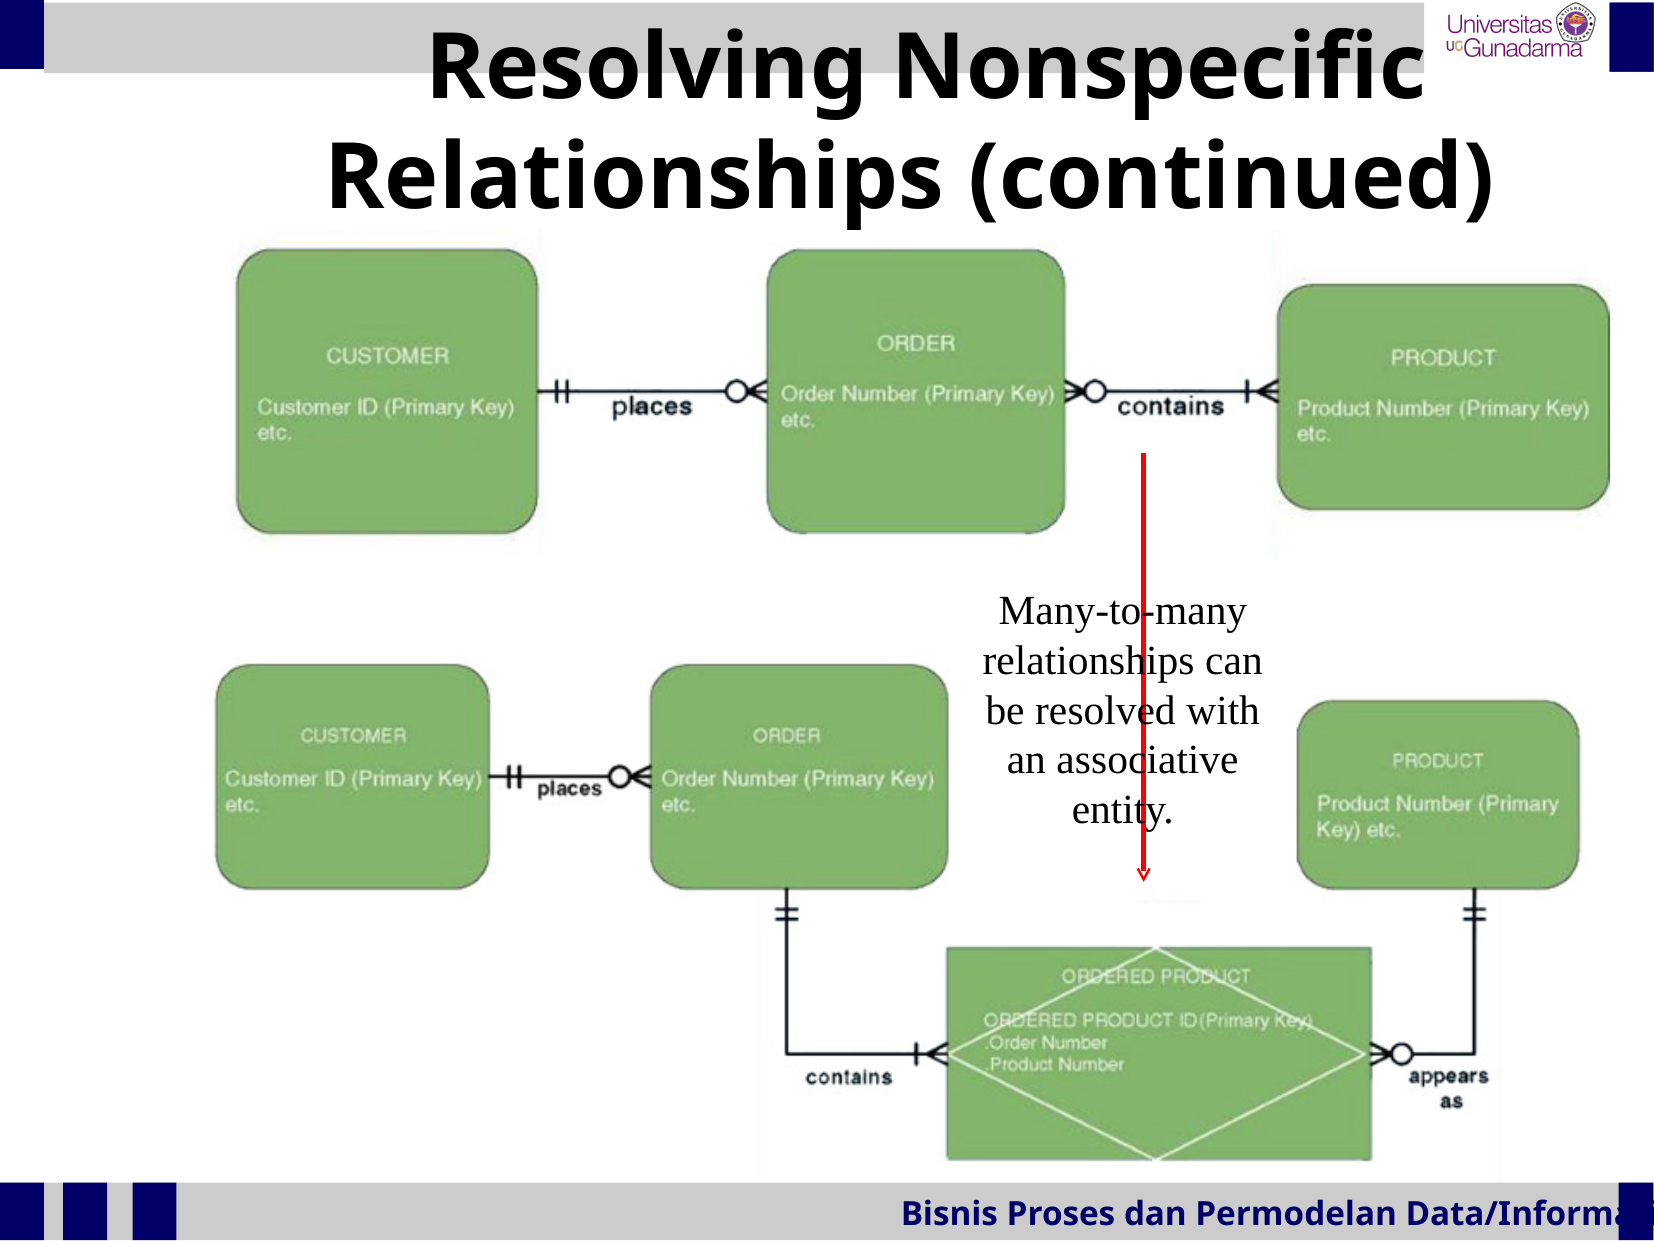

# Resolving Nonspecific Relationships (continued)
Many-to-many relationships can be resolved with an associative entity.
158